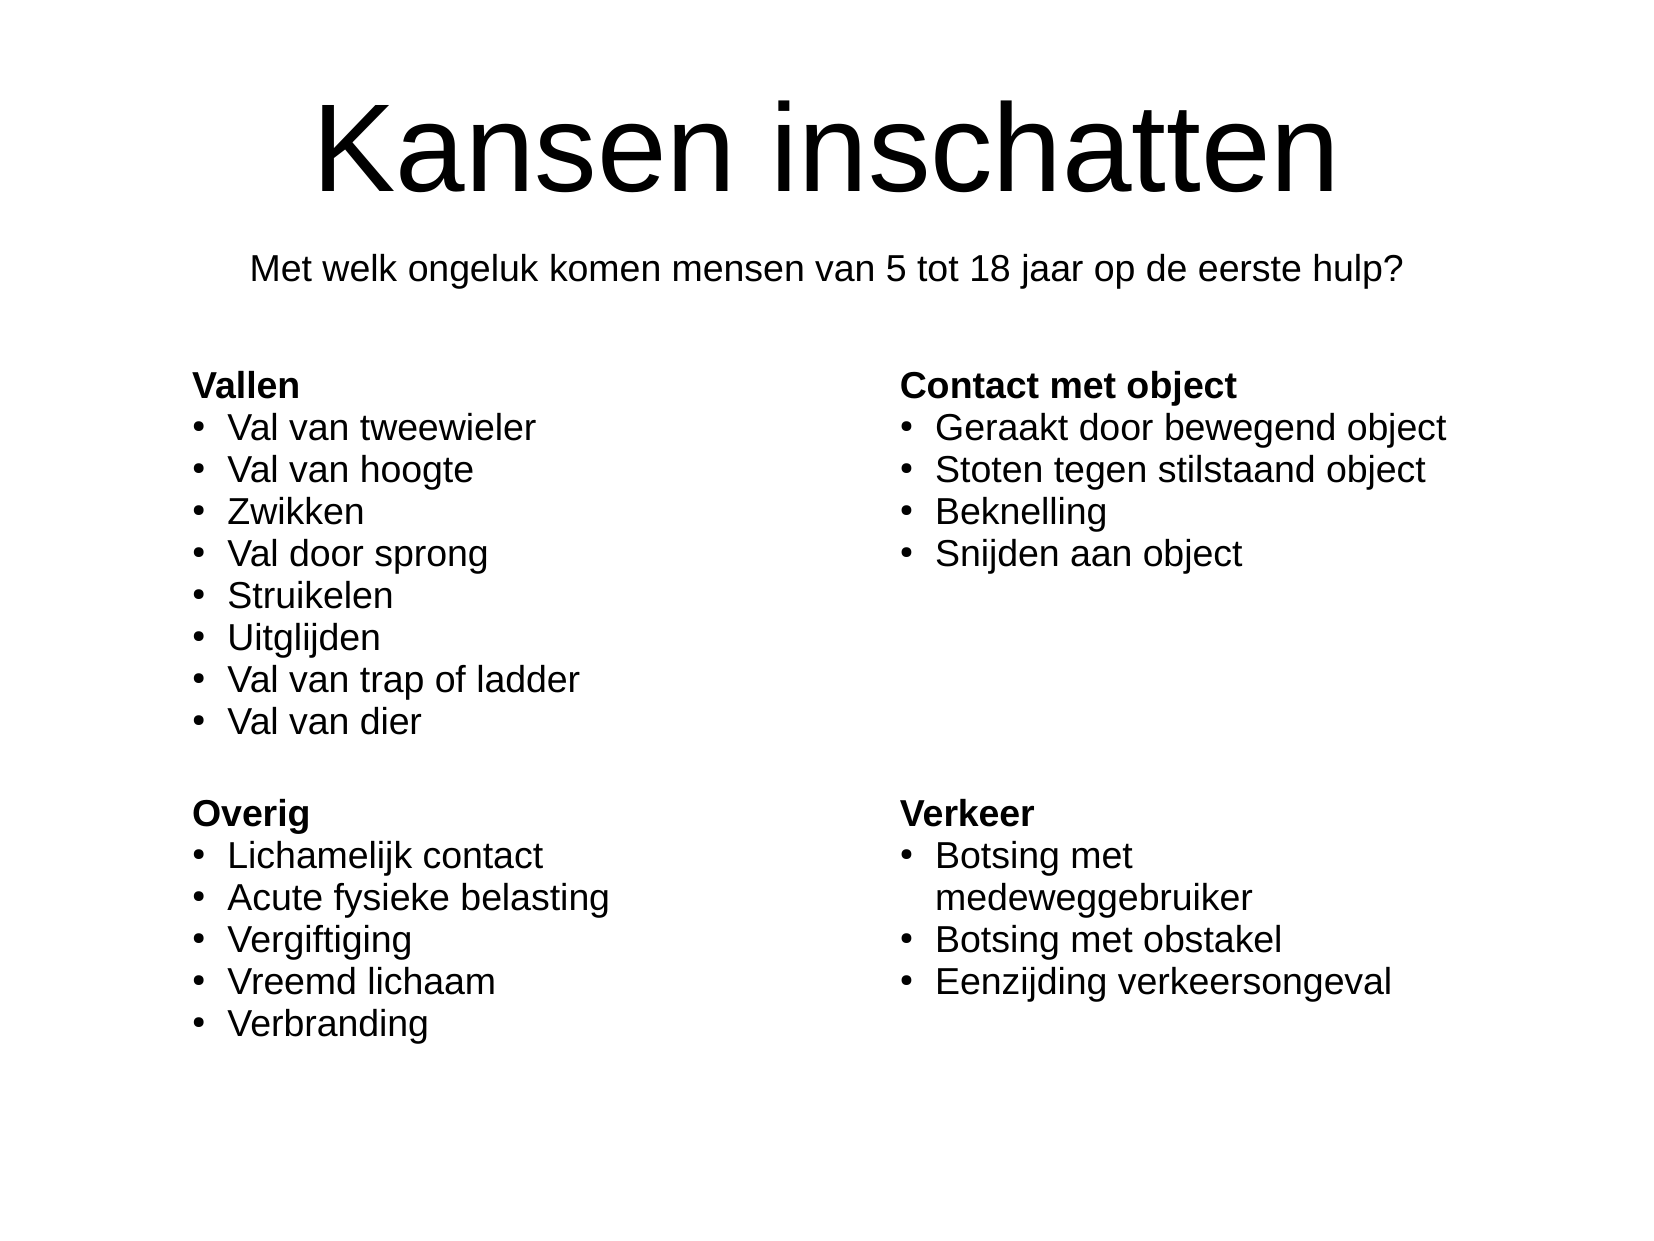

Kansen inschatten
Met welk ongeluk komen mensen van 5 tot 18 jaar op de eerste hulp?
Vallen
Val van tweewieler
Val van hoogte
Zwikken
Val door sprong
Struikelen
Uitglijden
Val van trap of ladder
Val van dier
Contact met object
Geraakt door bewegend object
Stoten tegen stilstaand object
Beknelling
Snijden aan object
Overig
Lichamelijk contact
Acute fysieke belasting
Vergiftiging
Vreemd lichaam
Verbranding
Verkeer
Botsing met medeweggebruiker
Botsing met obstakel
Eenzijding verkeersongeval